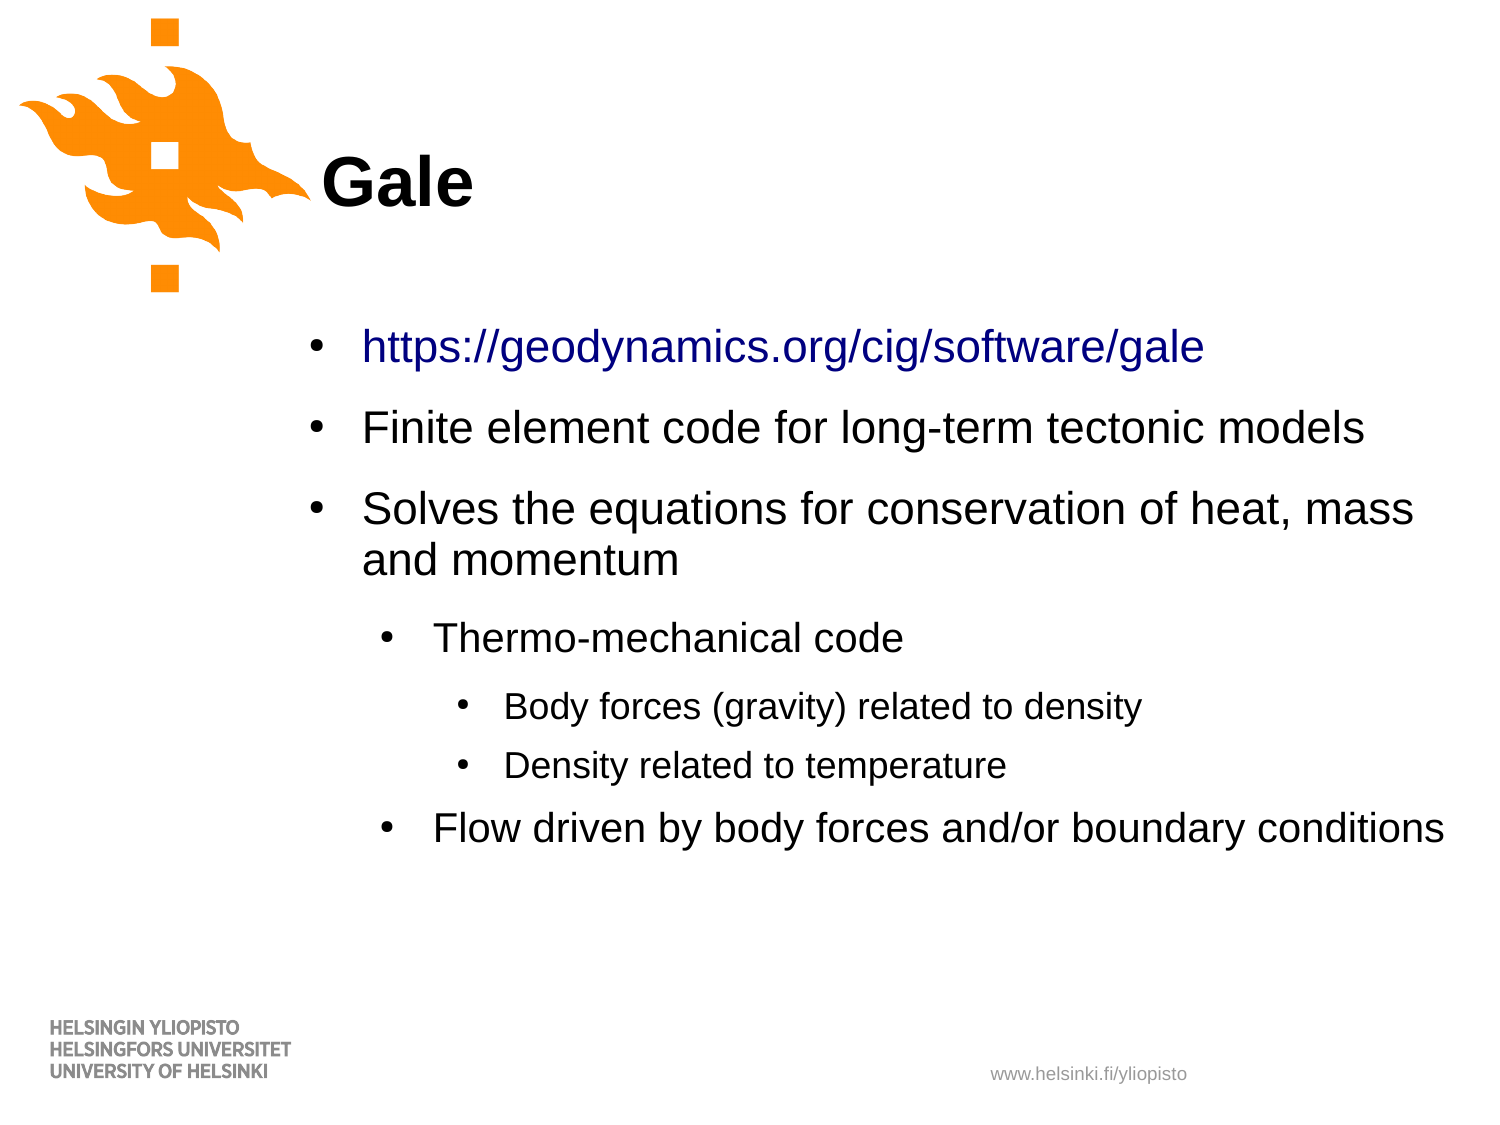

# Gale
https://geodynamics.org/cig/software/gale
Finite element code for long-term tectonic models
Solves the equations for conservation of heat, mass and momentum
Thermo-mechanical code
Body forces (gravity) related to density
Density related to temperature
Flow driven by body forces and/or boundary conditions